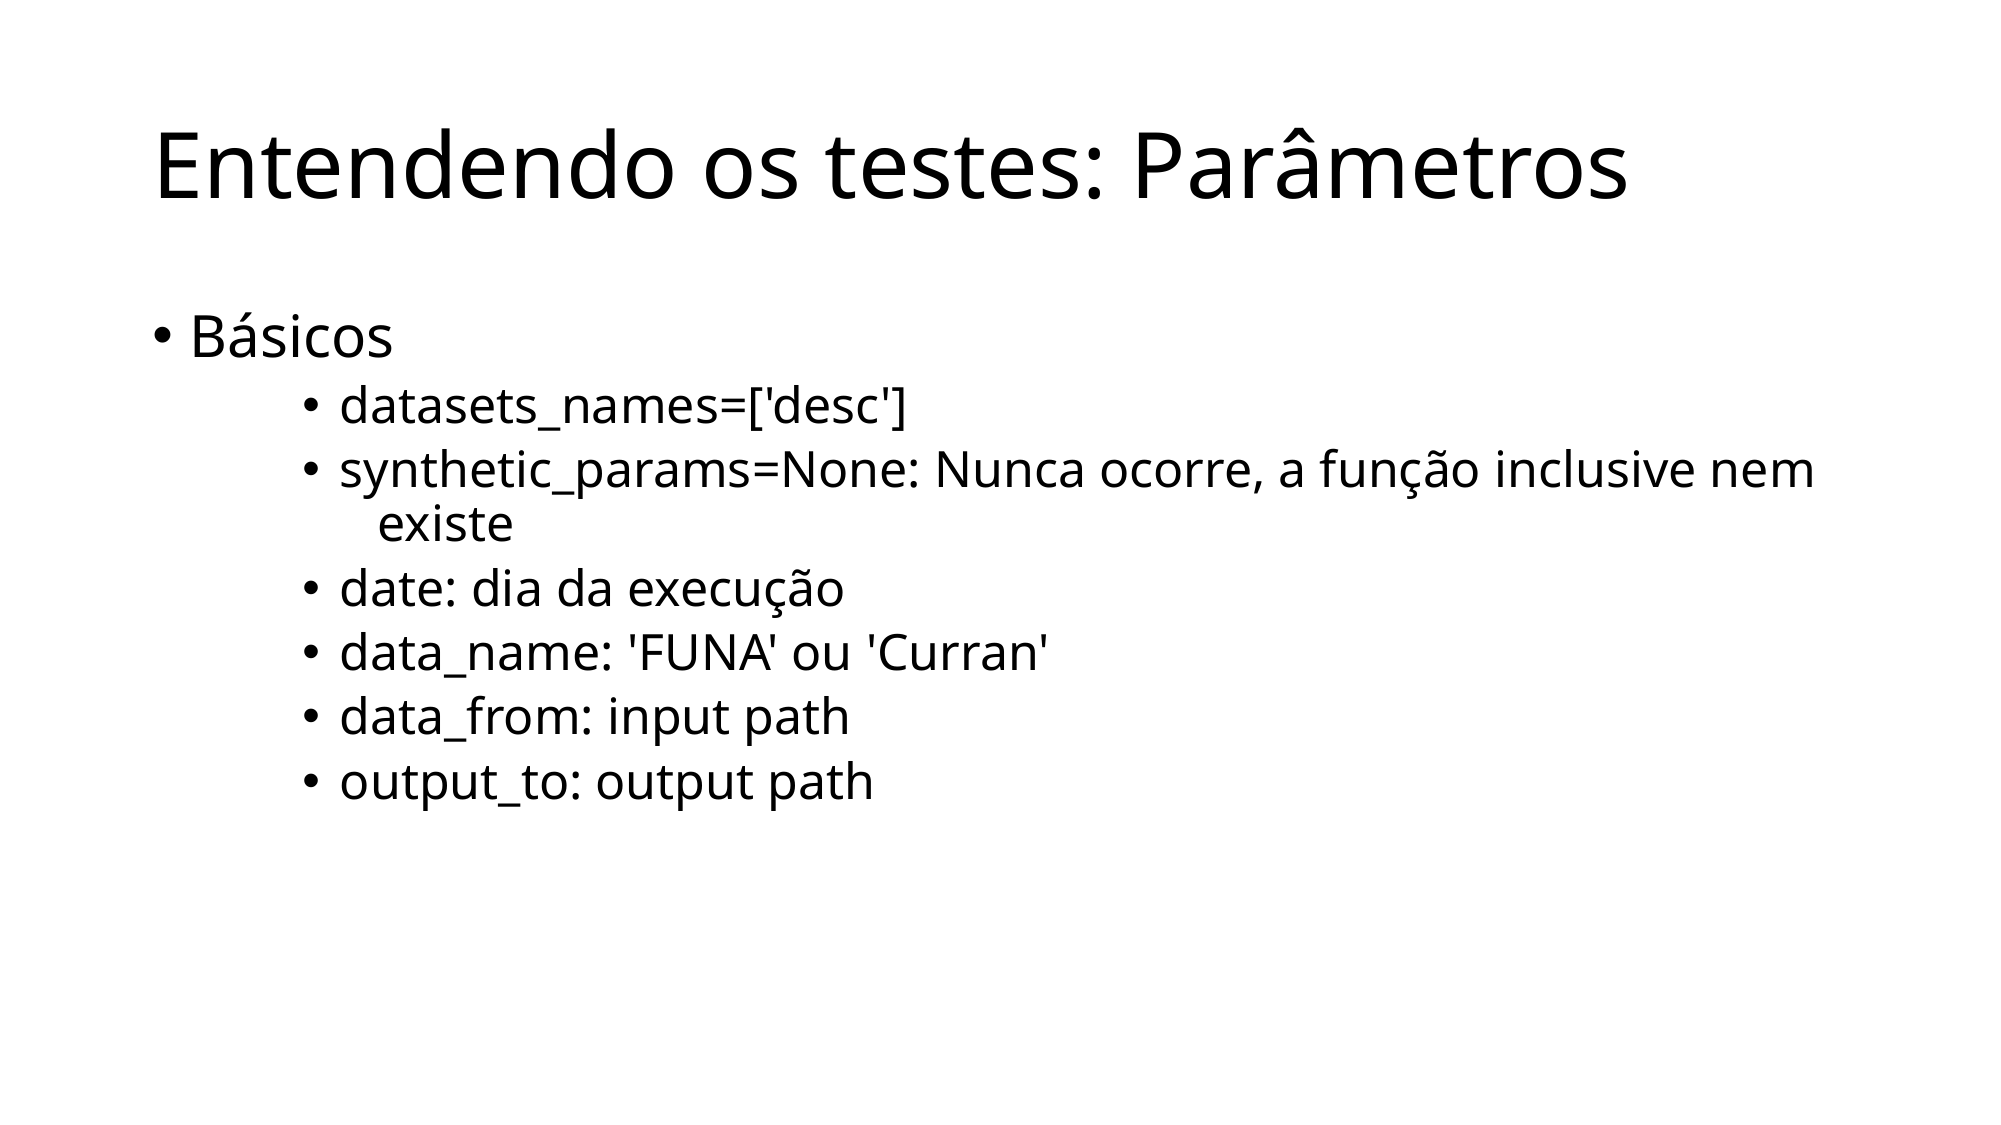

# Entendendo os testes: Parâmetros
Básicos
datasets_names=['desc']
synthetic_params=None: Nunca ocorre, a função inclusive nem existe
date: dia da execução
data_name: 'FUNA' ou 'Curran'
data_from: input path
output_to: output path